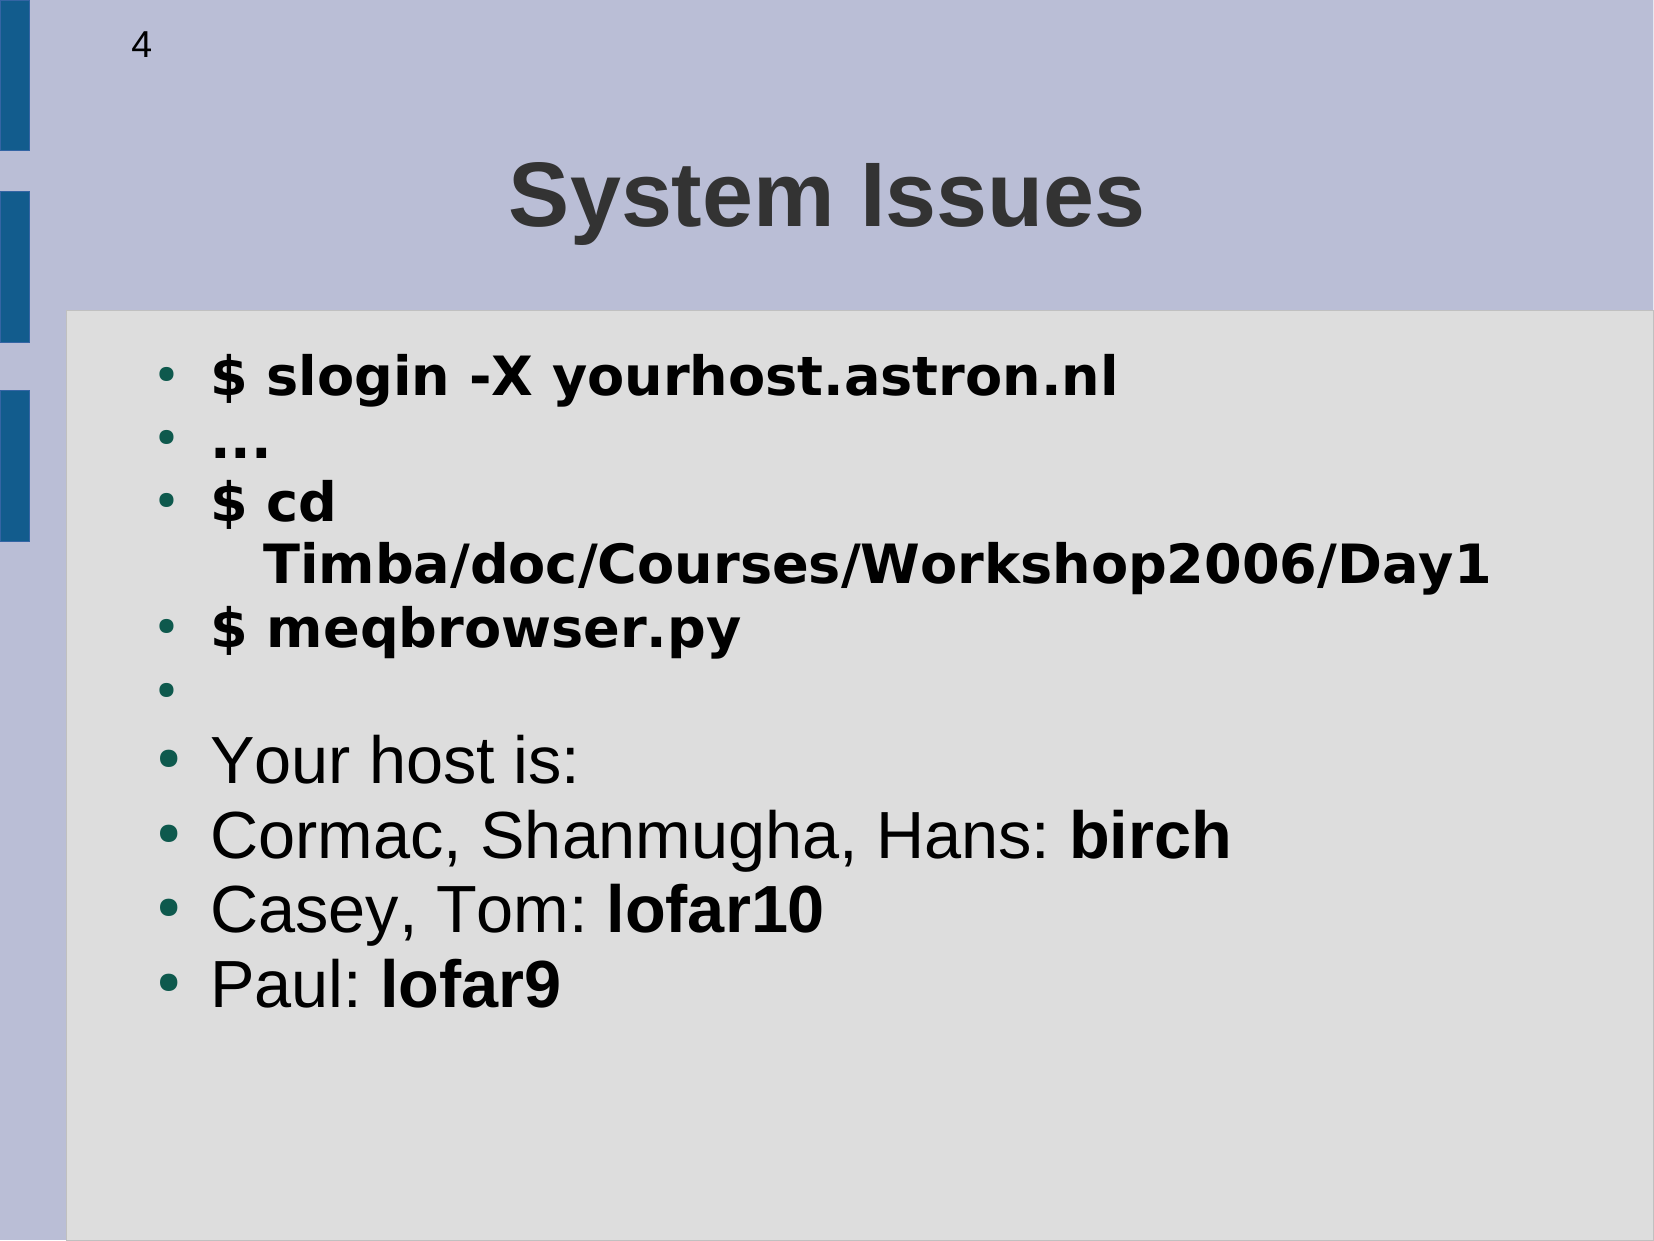

# System Issues
$ slogin -X yourhost.astron.nl
...
$ cd Timba/doc/Courses/Workshop2006/Day1
$ meqbrowser.py
Your host is:
Cormac, Shanmugha, Hans: birch
Casey, Tom: lofar10
Paul: lofar9